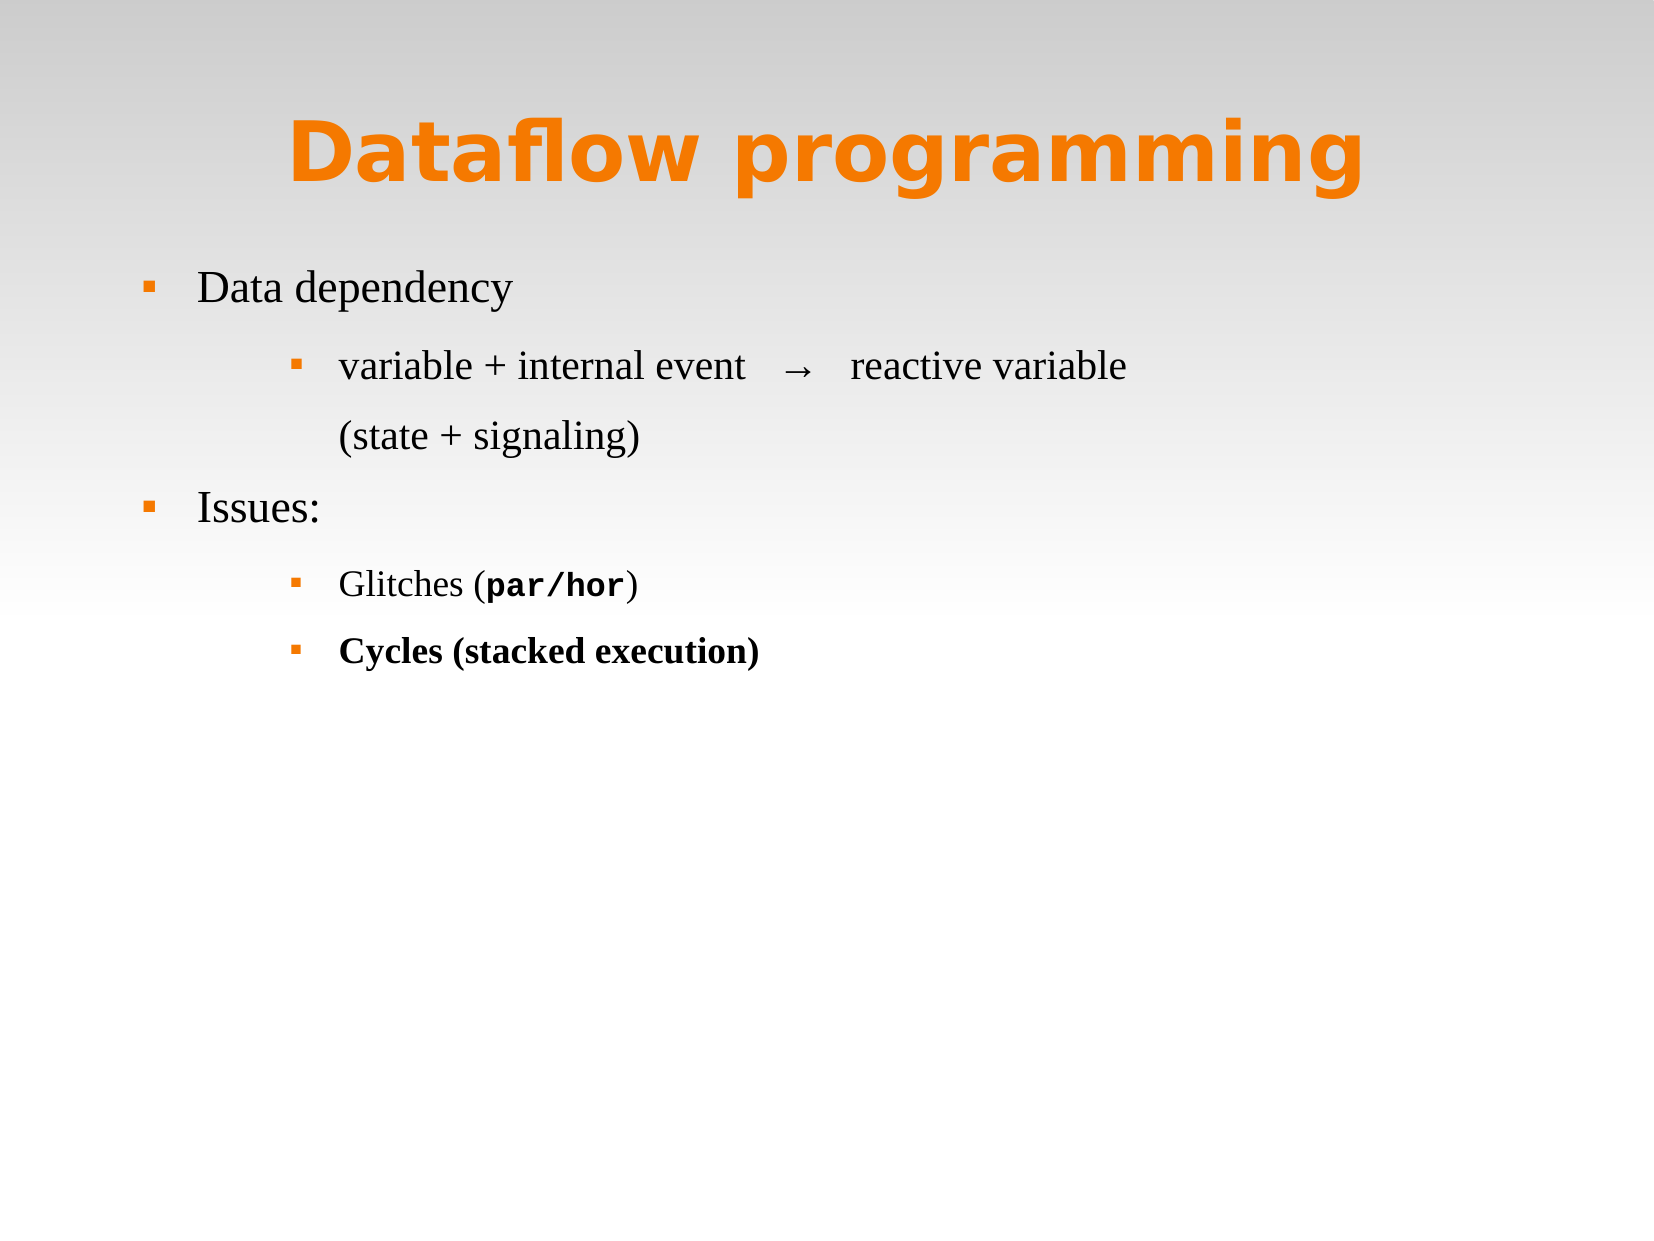

# Dataflow programming
Data dependency
variable + internal event → reactive variable
(state + signaling)
Issues:
Glitches (par/hor)
Cycles (stacked execution)